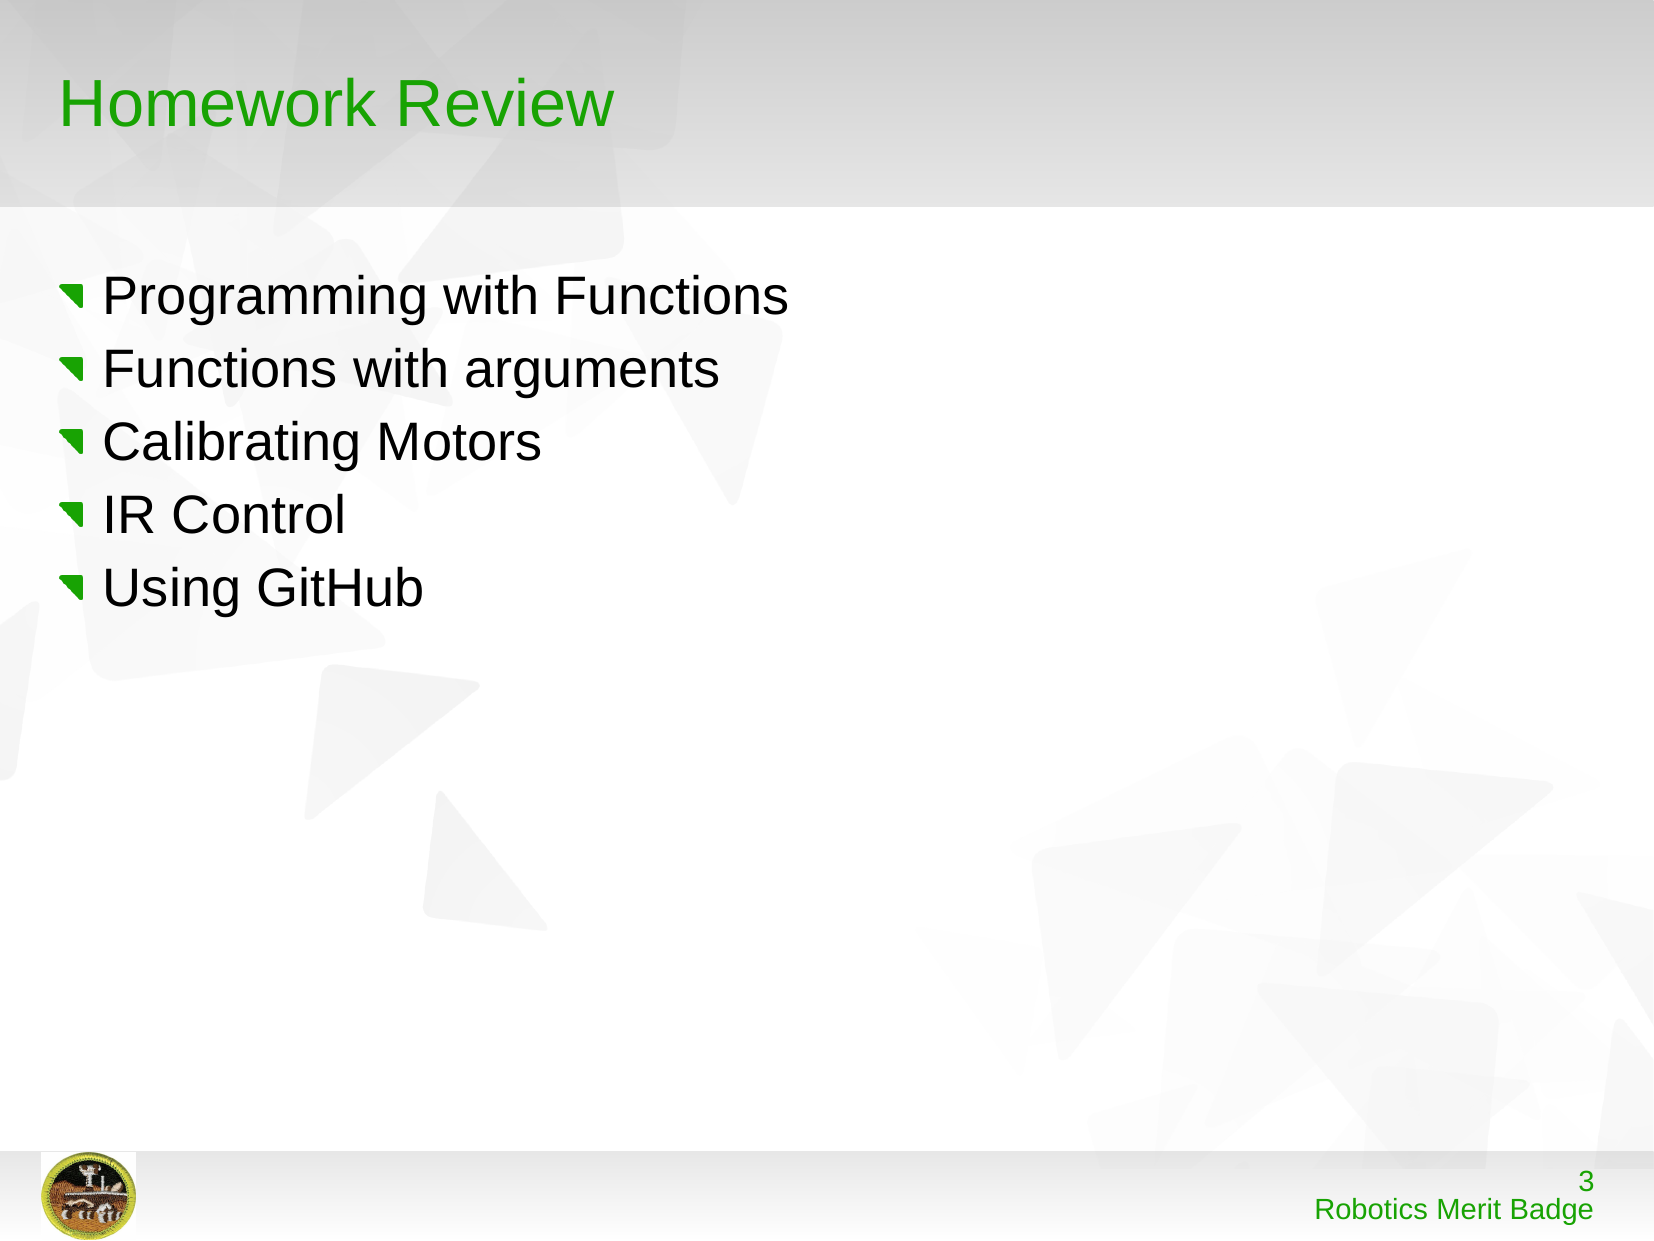

# Homework Review
Programming with Functions
Functions with arguments
Calibrating Motors
IR Control
Using GitHub
3
Robotics Merit Badge